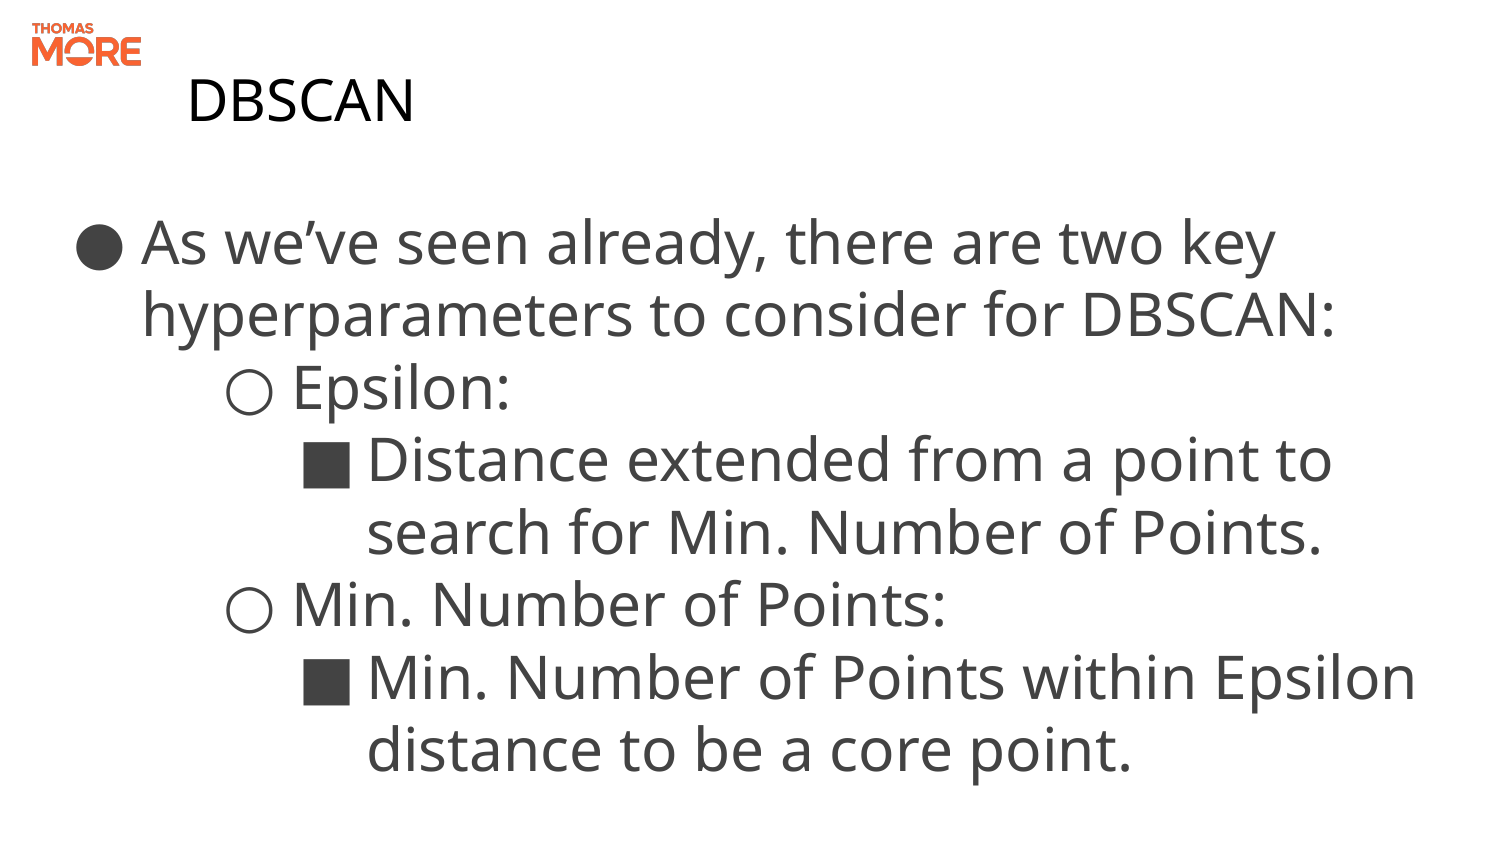

# DBSCAN
As we’ve seen already, there are two key hyperparameters to consider for DBSCAN:
Epsilon:
Distance extended from a point to search for Min. Number of Points.
Min. Number of Points:
Min. Number of Points within Epsilon distance to be a core point.